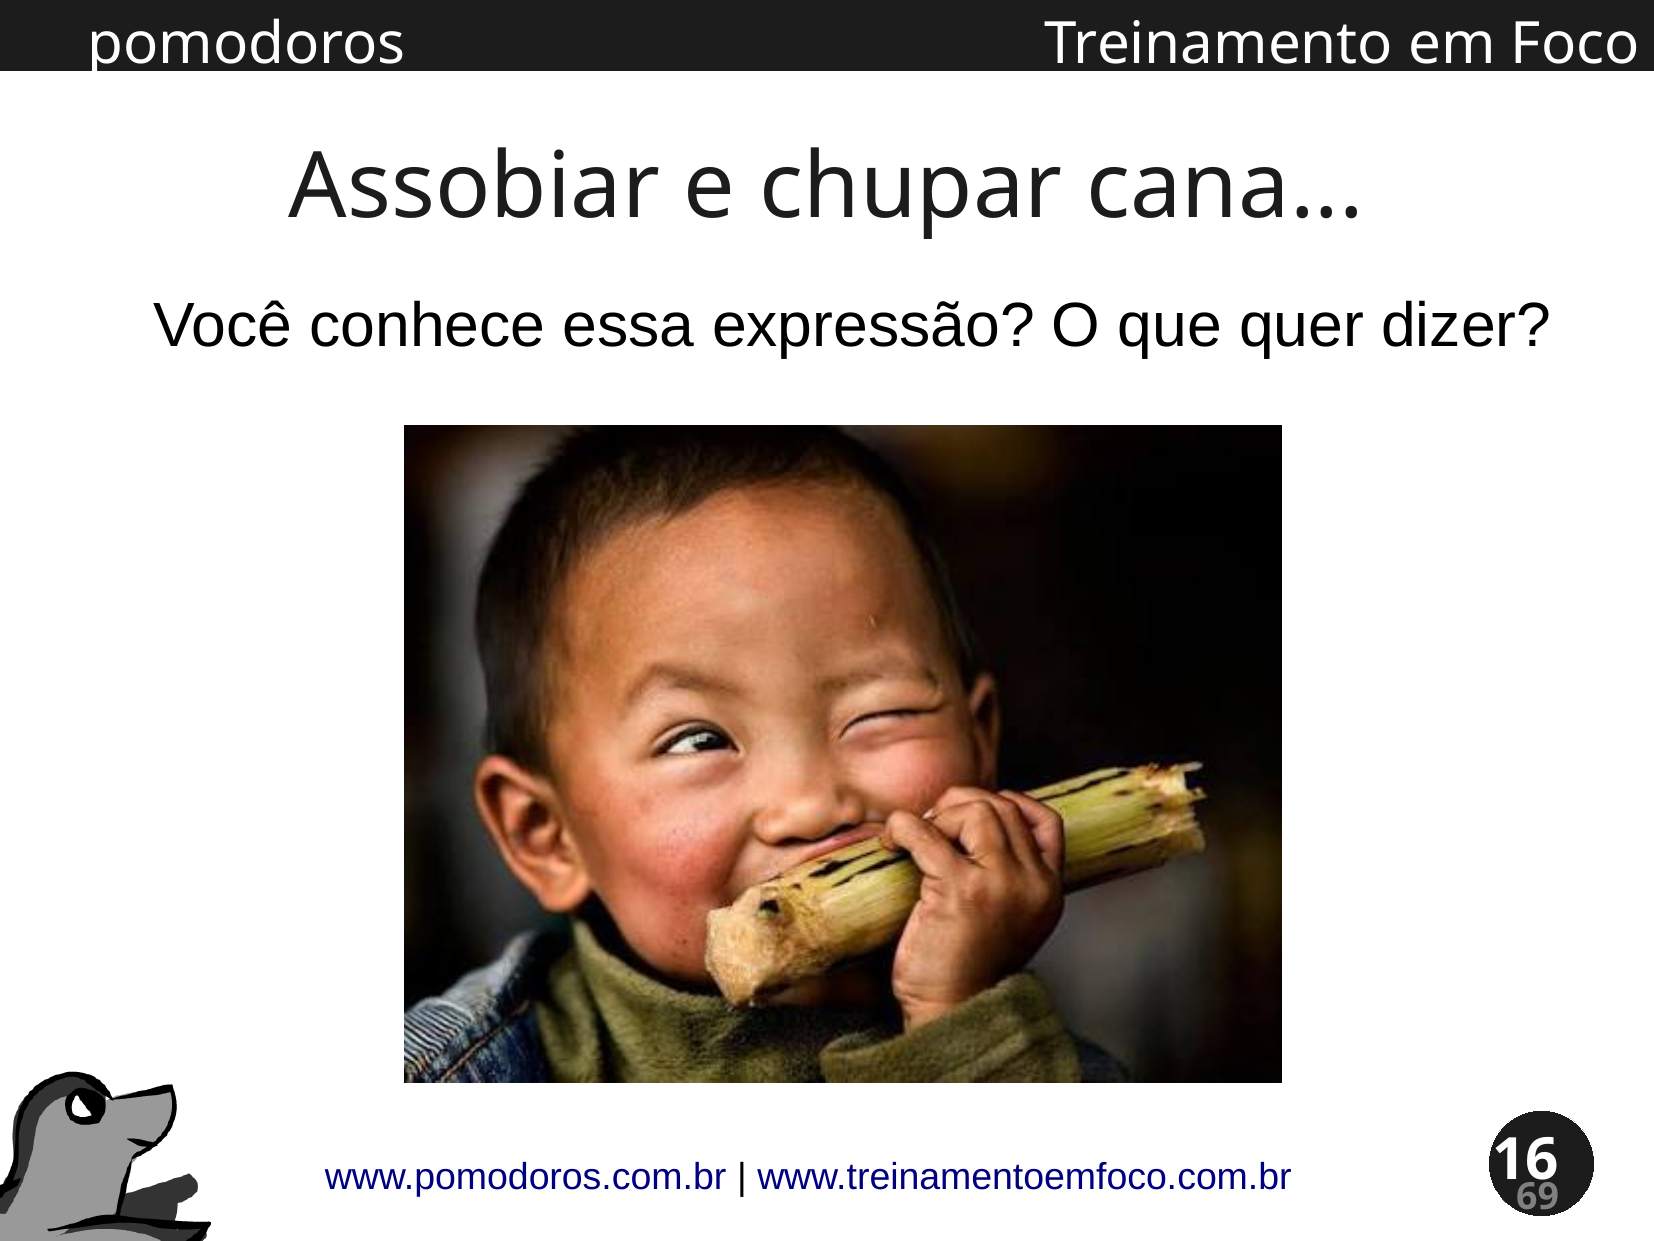

# Assobiar e chupar cana...
Você conhece essa expressão? O que quer dizer?